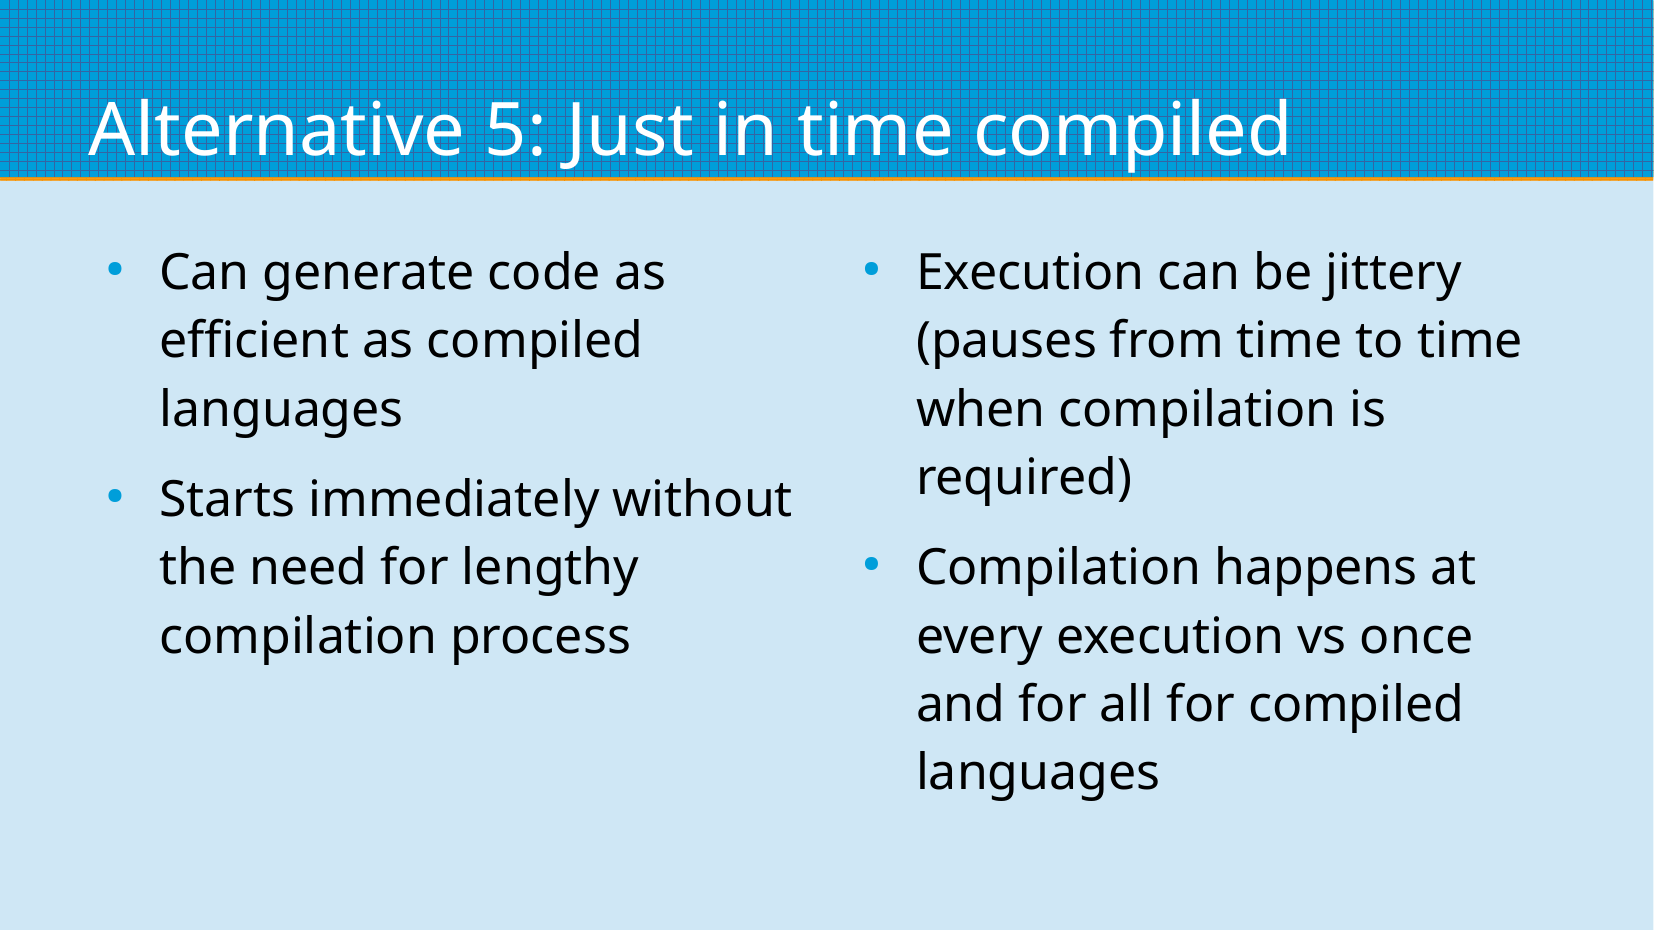

# Alternative 5: Just in time compiled
Can generate code as efficient as compiled languages
Starts immediately without the need for lengthy compilation process
Execution can be jittery (pauses from time to time when compilation is required)
Compilation happens at every execution vs once and for all for compiled languages